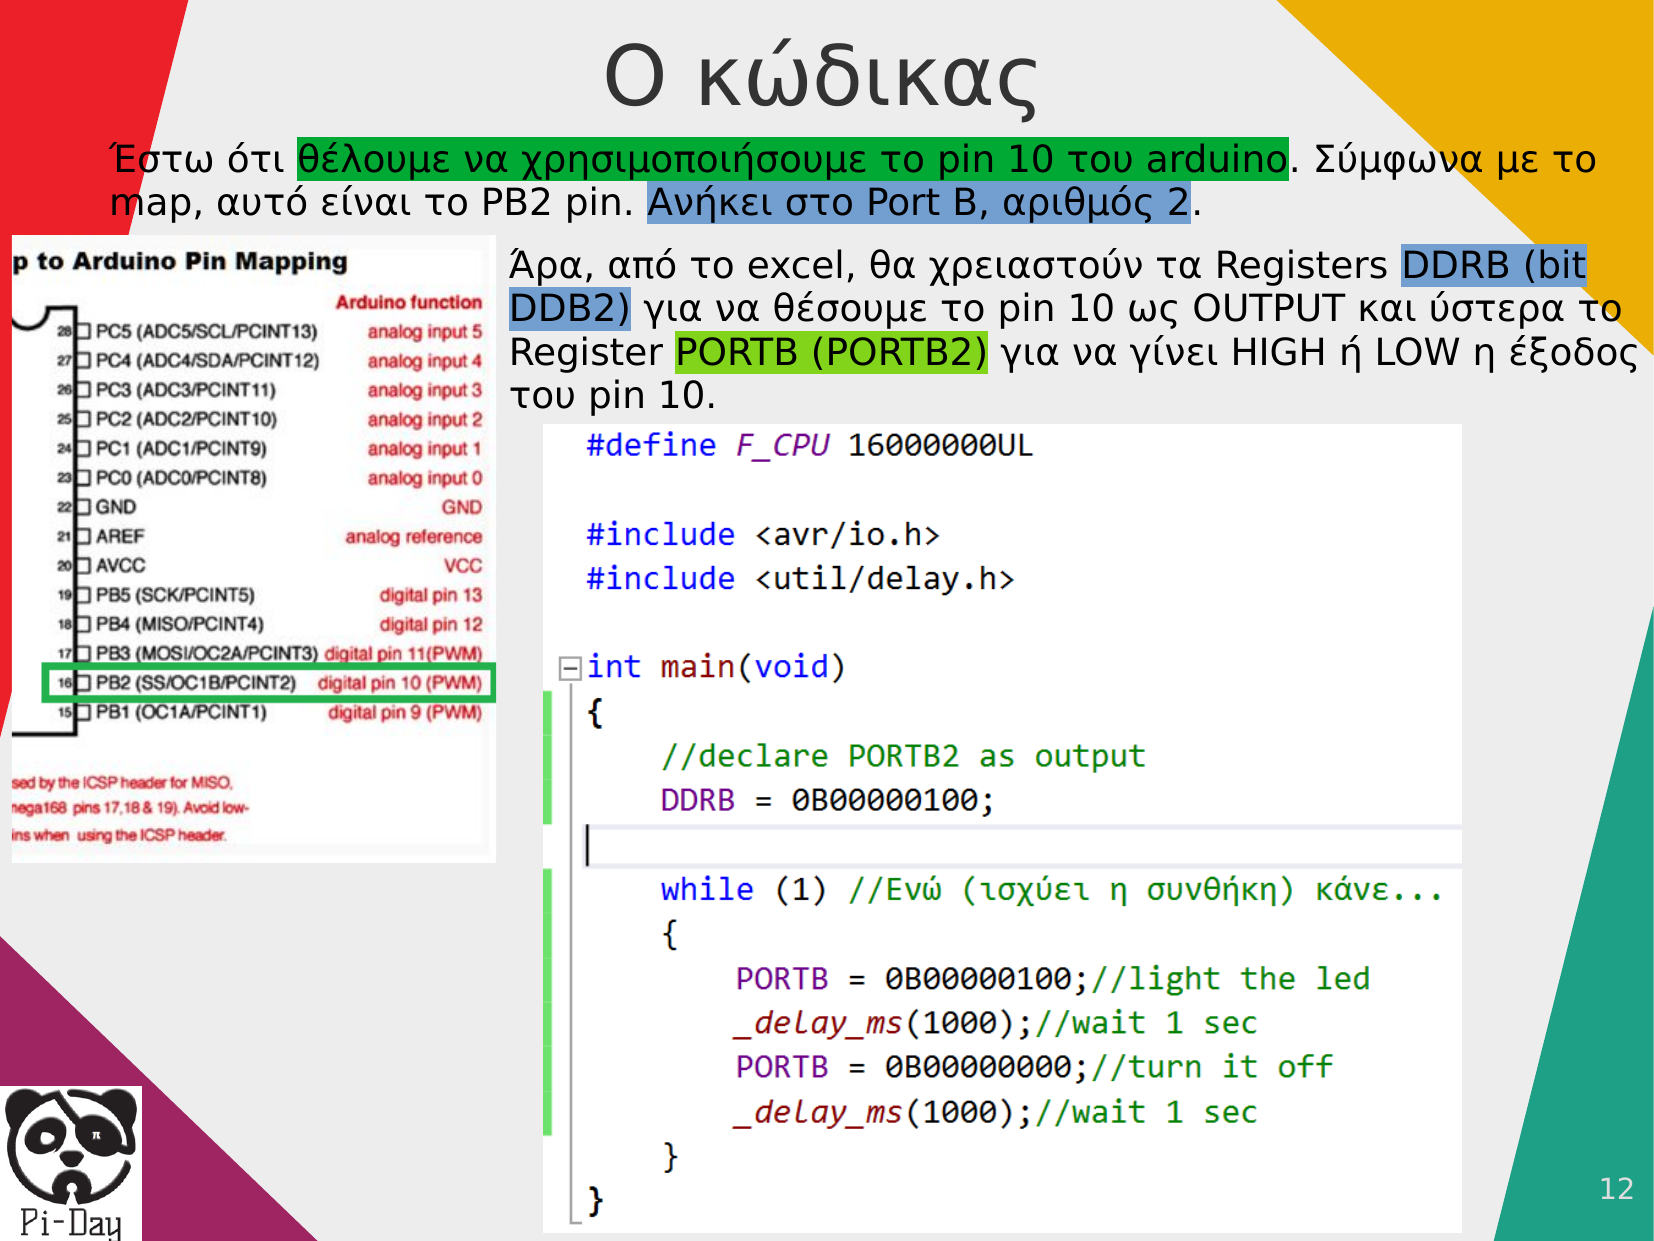

# Ο κώδικας
Έστω ότι θέλουμε να χρησιμοποιήσουμε το pin 10 του arduino. Σύμφωνα με το map, αυτό είναι το PB2 pin. Ανήκει στο Port B, αριθμός 2.
Άρα, από το excel, θα χρειαστούν τα Registers DDRB (bit DDB2) για να θέσουμε το pin 10 ως OUTPUT και ύστερα το Register PORTB (PORTB2) για να γίνει HIGH ή LOW η έξοδος του pin 10.
12